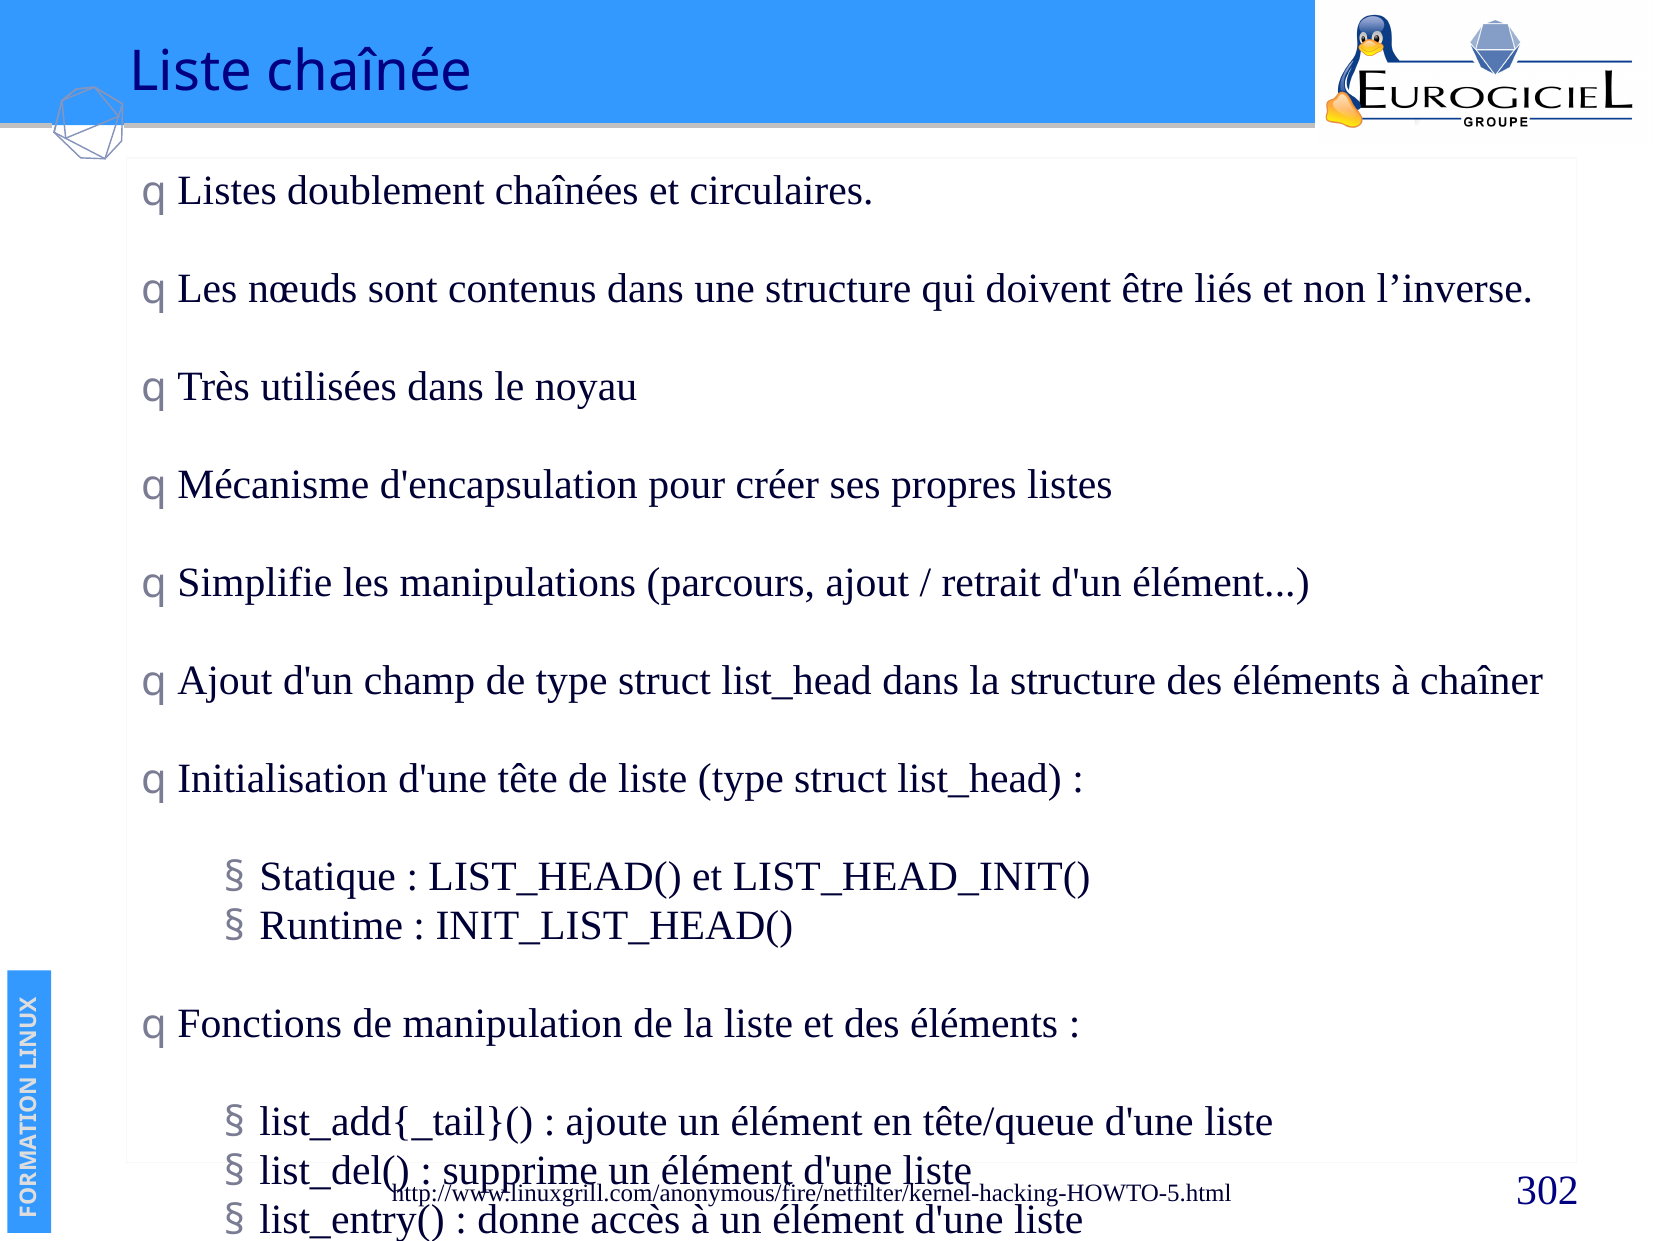

# Liste chaînée
 Listes doublement chaînées et circulaires.
 Les nœuds sont contenus dans une structure qui doivent être liés et non l’inverse.
 Très utilisées dans le noyau
 Mécanisme d'encapsulation pour créer ses propres listes
 Simplifie les manipulations (parcours, ajout / retrait d'un élément...)
 Ajout d'un champ de type struct list_head dans la structure des éléments à chaîner
 Initialisation d'une tête de liste (type struct list_head) :
Statique : LIST_HEAD() et LIST_HEAD_INIT()
Runtime : INIT_LIST_HEAD()
 Fonctions de manipulation de la liste et des éléments :
list_add{_tail}() : ajoute un élément en tête/queue d'une liste
list_del() : supprime un élément d'une liste
list_entry() : donne accès à un élément d'une liste
list_for_each() : parcours une liste élément par élément
list_splice() : joint deux listes en une seule
 http://www.linuxgrill.com/anonymous/fire/netfilter/kernel-hacking-HOWTO-5.html